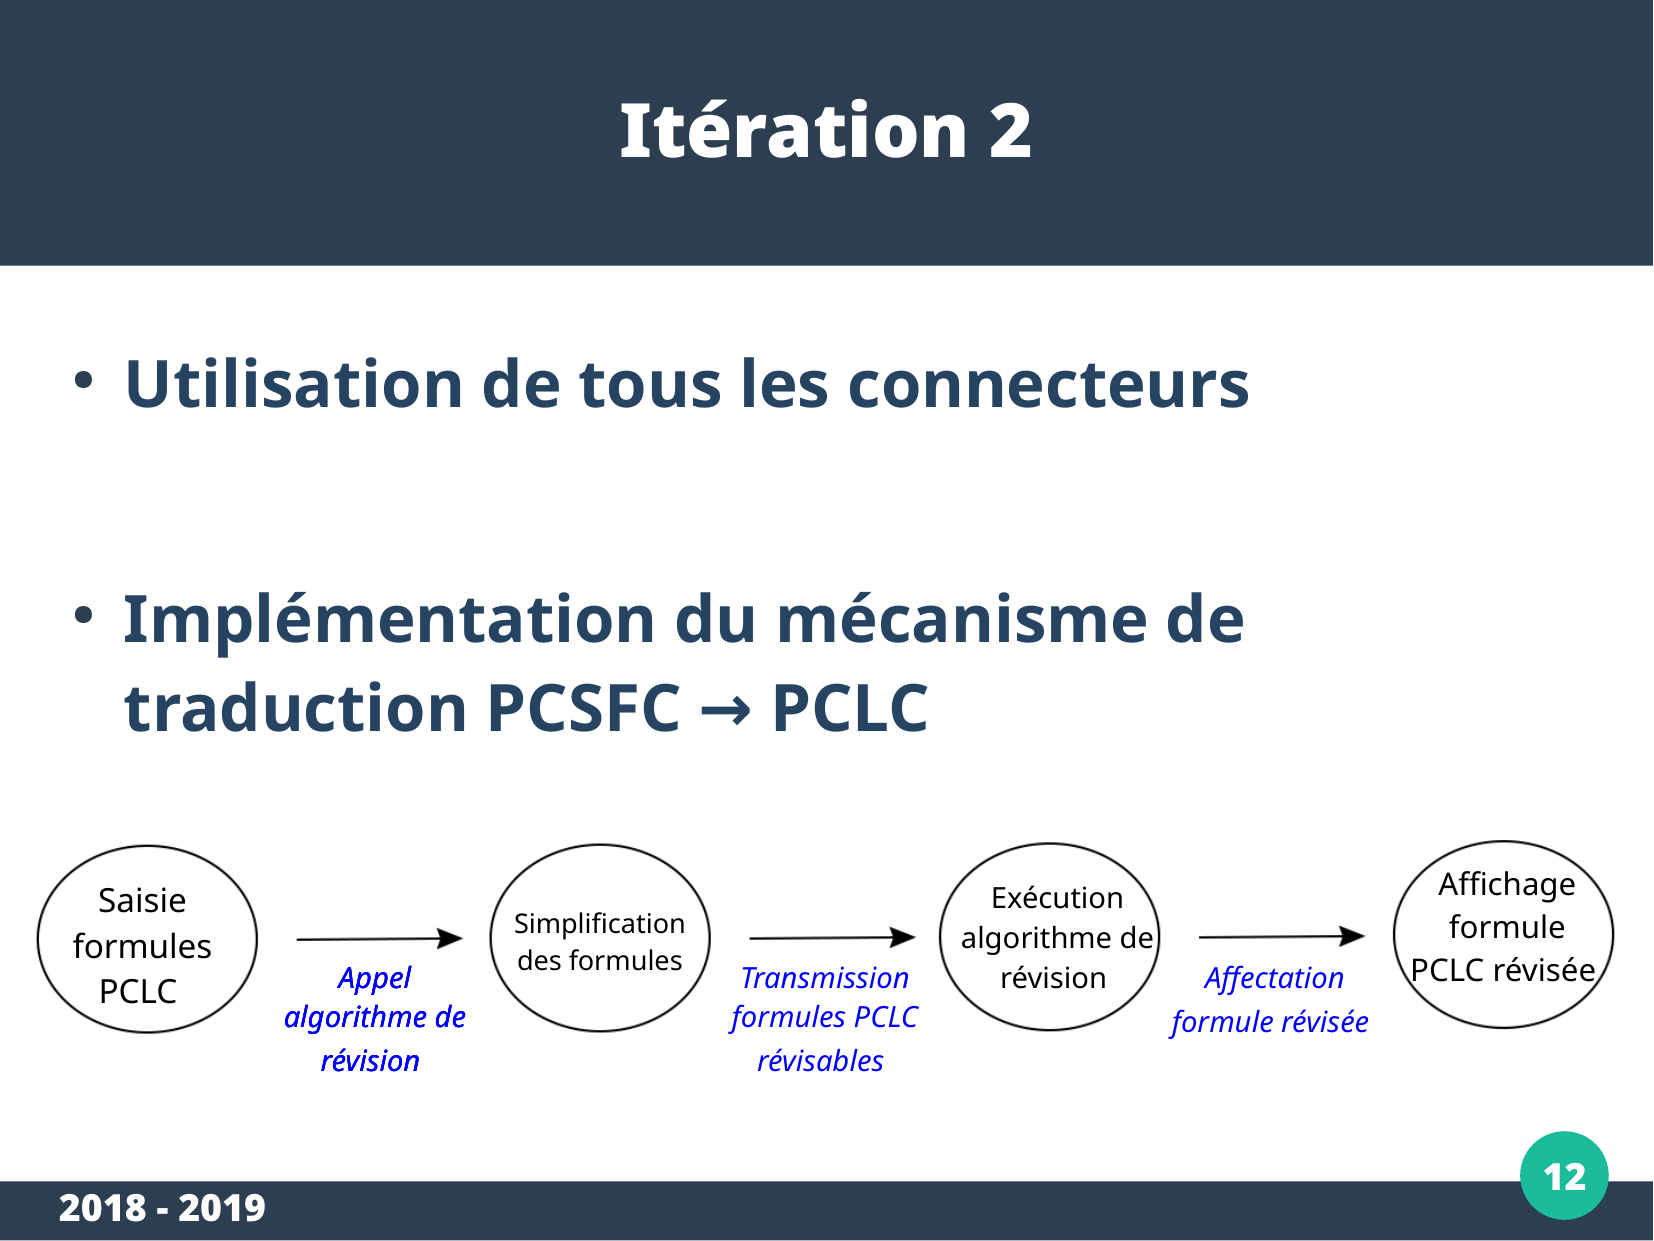

# Itération 2
Utilisation de tous les connecteurs
Implémentation du mécanisme de traduction PCSFC → PCLC
Affichage formule PCLC révisée
Saisie formules PCLC
Exécution algorithme de révision
Simplification des formules
Appel algorithme de révision
Appel algorithme de révision
Appel algorithme de révision
Transmission formules PCLC révisables
Affectation formule révisée
12
2018 - 2019